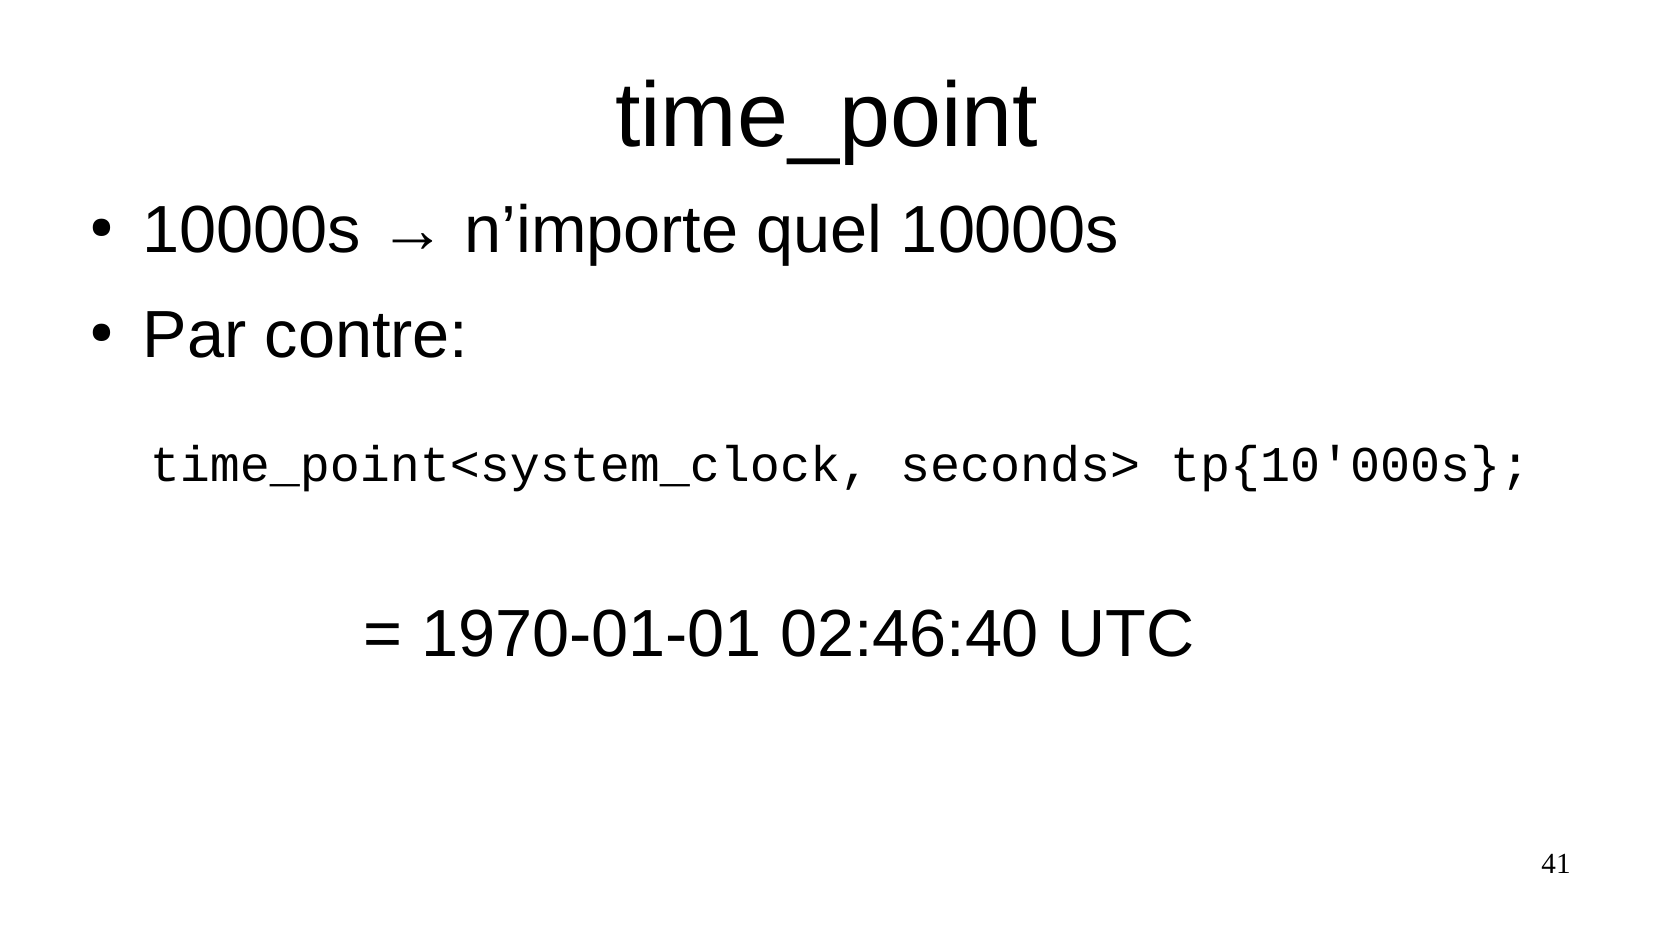

# time_point
10000s → n’importe quel 10000s
Par contre:
 = 1970-01-01 02:46:40 UTC
time_point<system_clock, seconds> tp{10'000s};
41